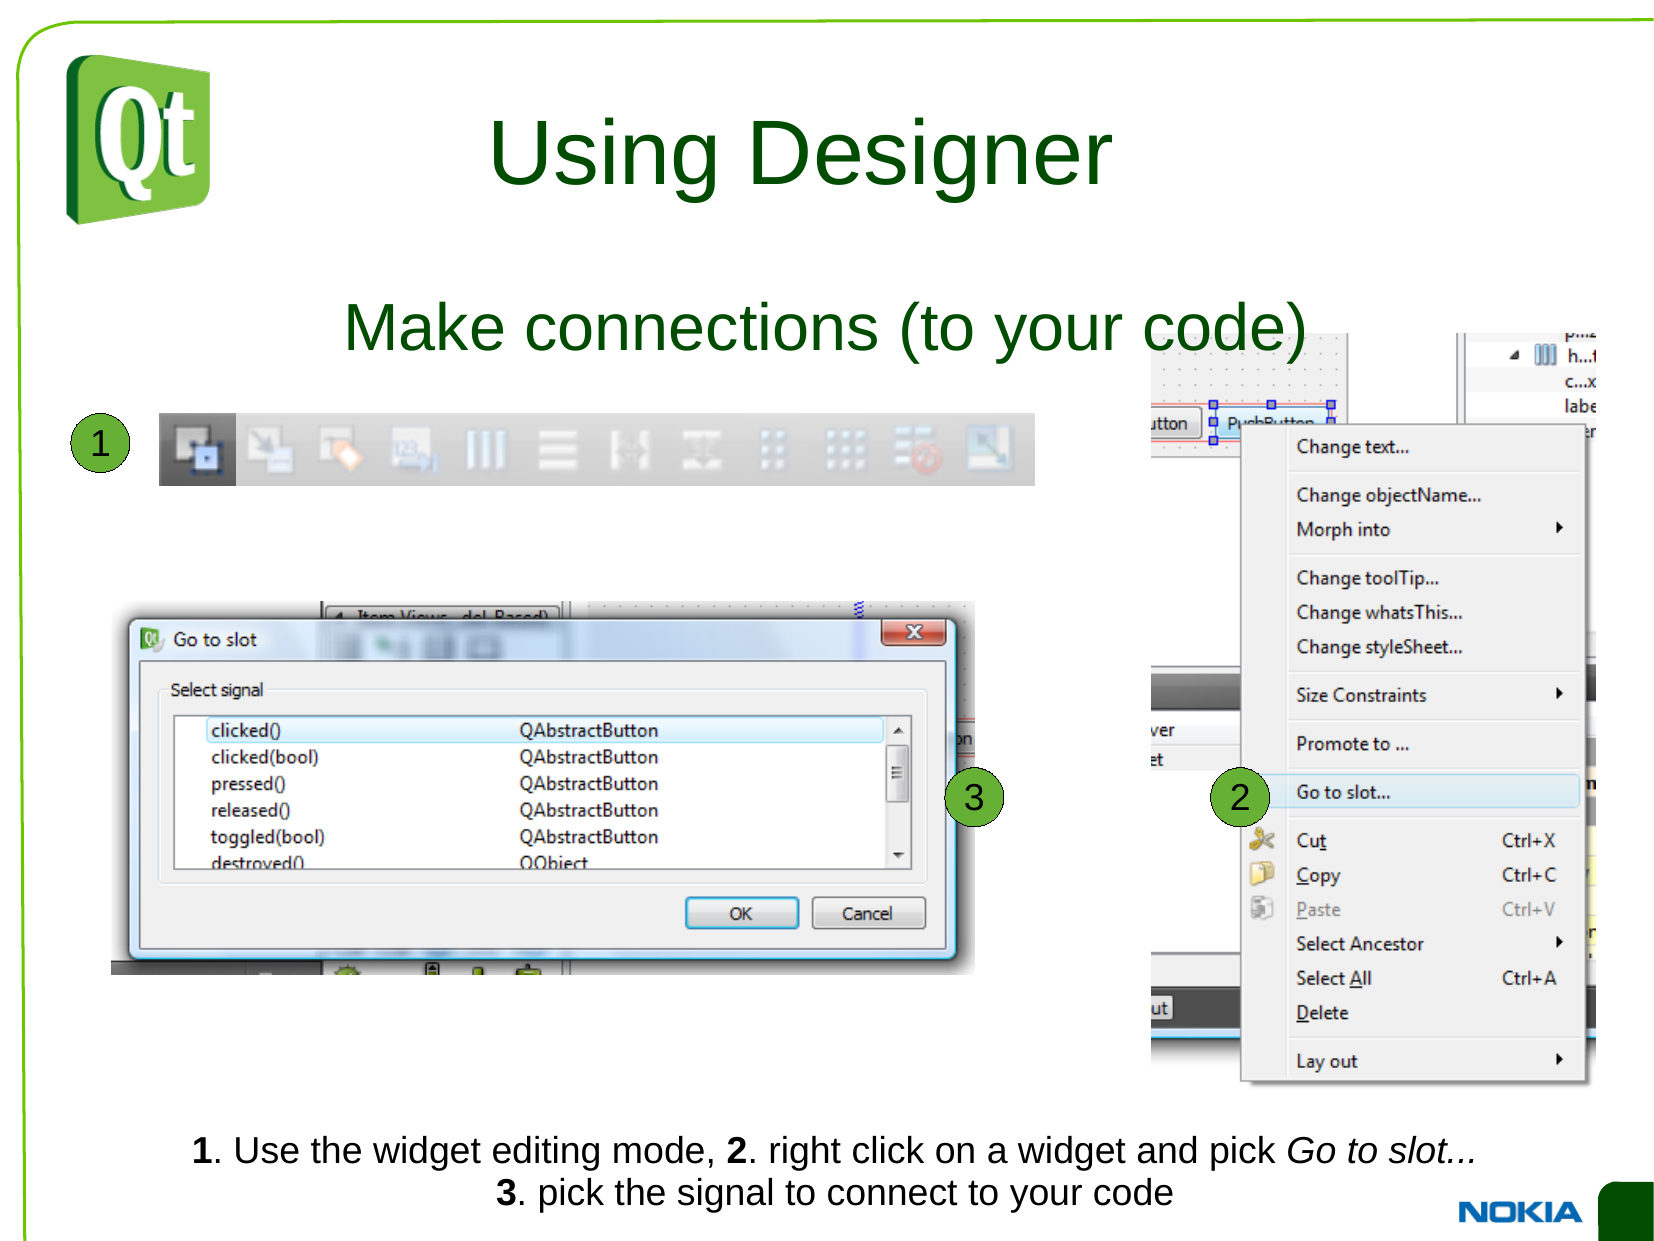

# Using Designer
Make connections (to your code)
1
3
2
1. Use the widget editing mode, 2. right click on a widget and pick Go to slot...
3. pick the signal to connect to your code